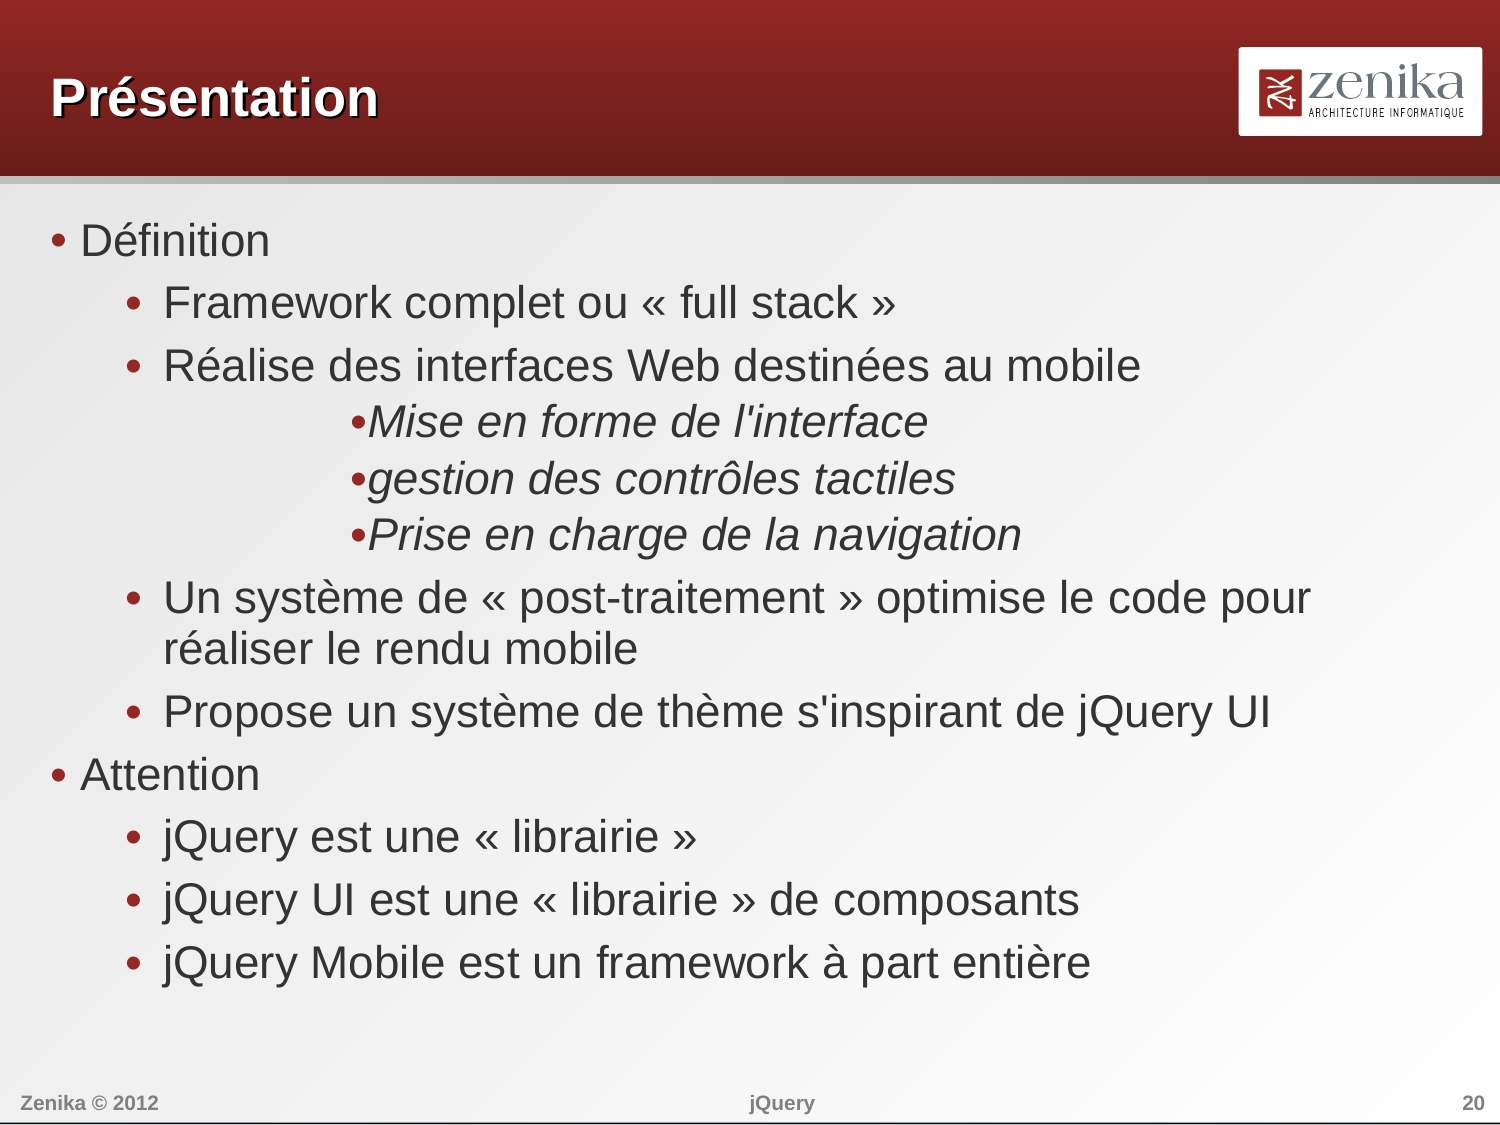

# Présentation
 Définition
Framework complet ou « full stack »
Réalise des interfaces Web destinées au mobile
Mise en forme de l'interface
gestion des contrôles tactiles
Prise en charge de la navigation
Un système de « post-traitement » optimise le code pour réaliser le rendu mobile
Propose un système de thème s'inspirant de jQuery UI
 Attention
jQuery est une « librairie »
jQuery UI est une « librairie » de composants
jQuery Mobile est un framework à part entière